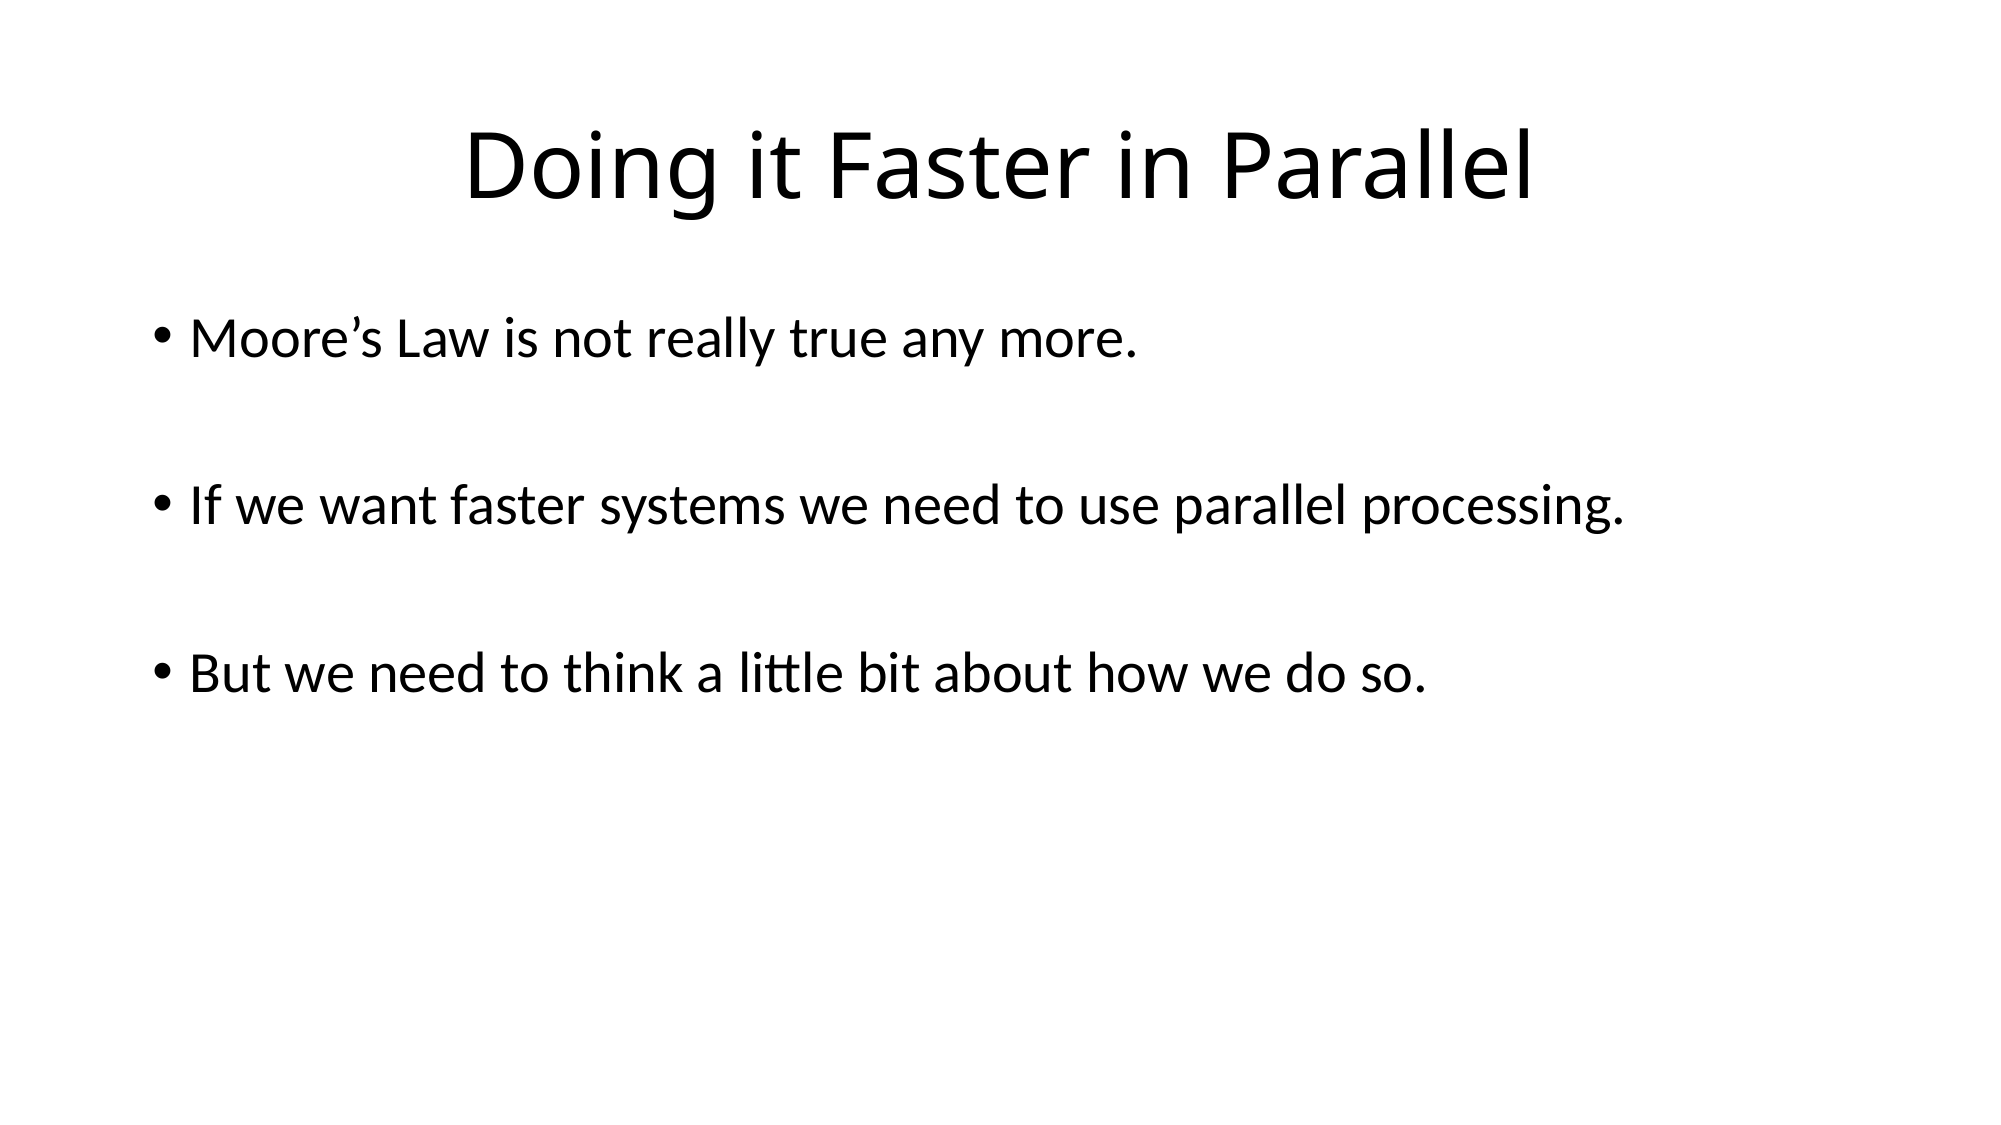

# Doing it Faster in Parallel
Moore’s Law is not really true any more.
If we want faster systems we need to use parallel processing.
But we need to think a little bit about how we do so.